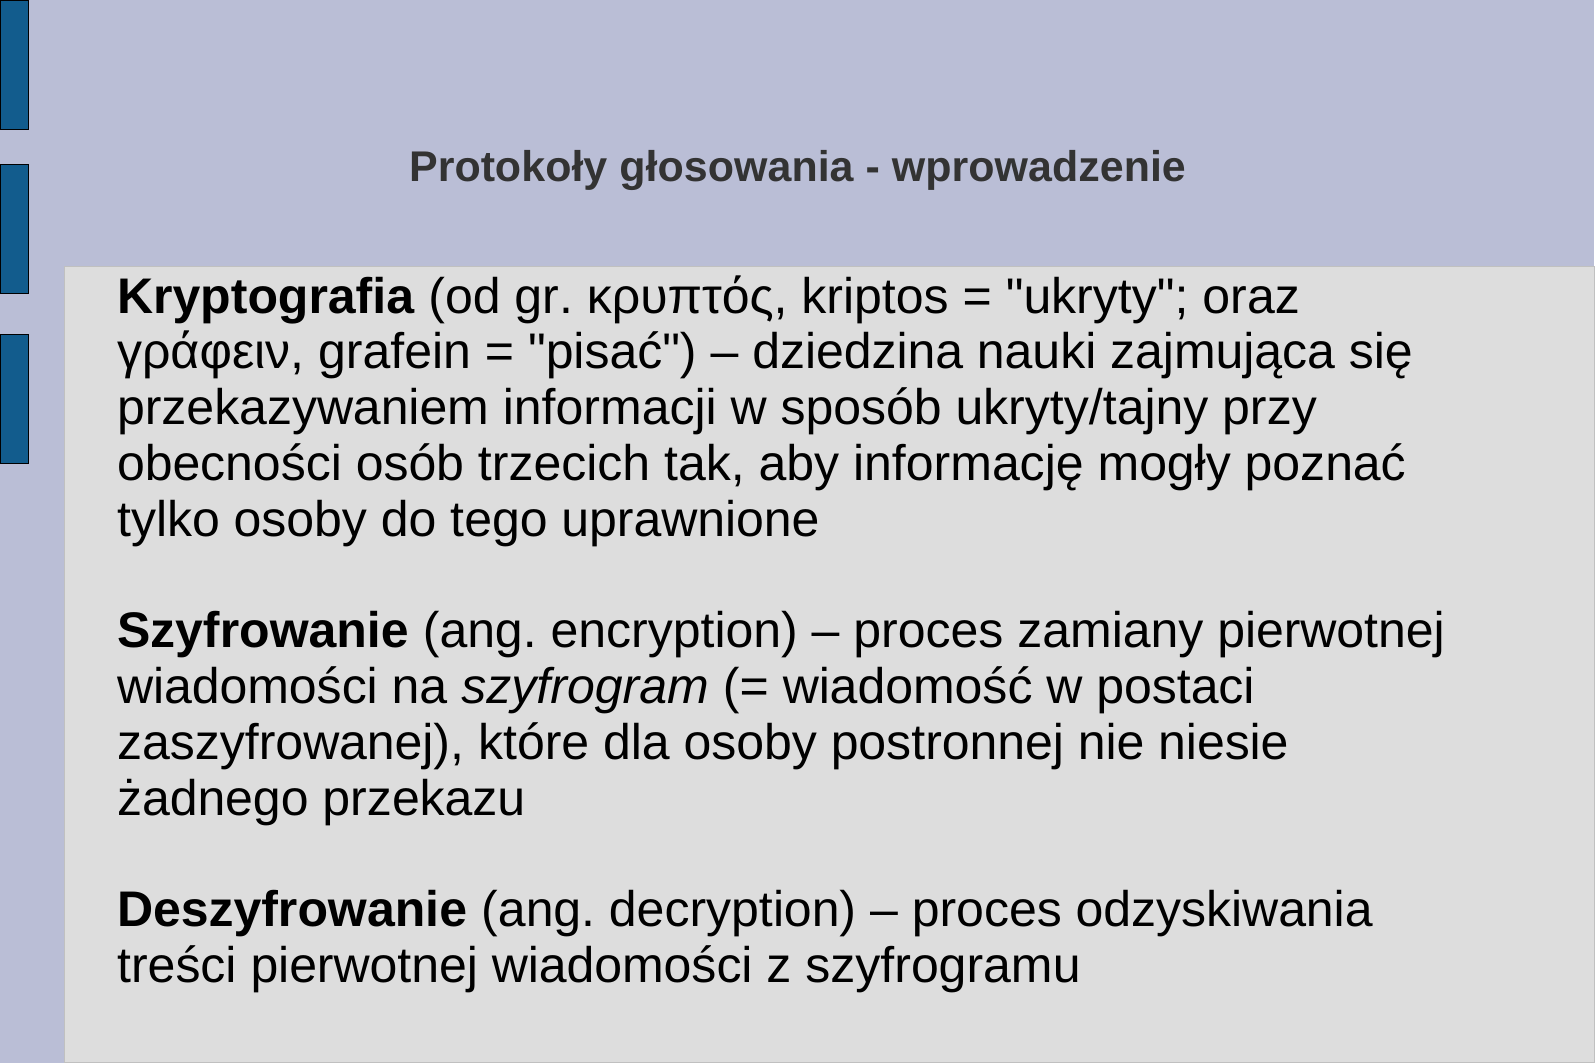

# Protokoły głosowania - wprowadzenie
Kryptografia (od gr. κρυπτός, kriptos = "ukryty"; oraz γράφειν, grafein = "pisać") – dziedzina nauki zajmująca się przekazywaniem informacji w sposób ukryty/tajny przy obecności osób trzecich tak, aby informację mogły poznać tylko osoby do tego uprawnione
Szyfrowanie (ang. encryption) – proces zamiany pierwotnej wiadomości na szyfrogram (= wiadomość w postaci zaszyfrowanej), które dla osoby postronnej nie niesie żadnego przekazu
Deszyfrowanie (ang. decryption) – proces odzyskiwania treści pierwotnej wiadomości z szyfrogramu